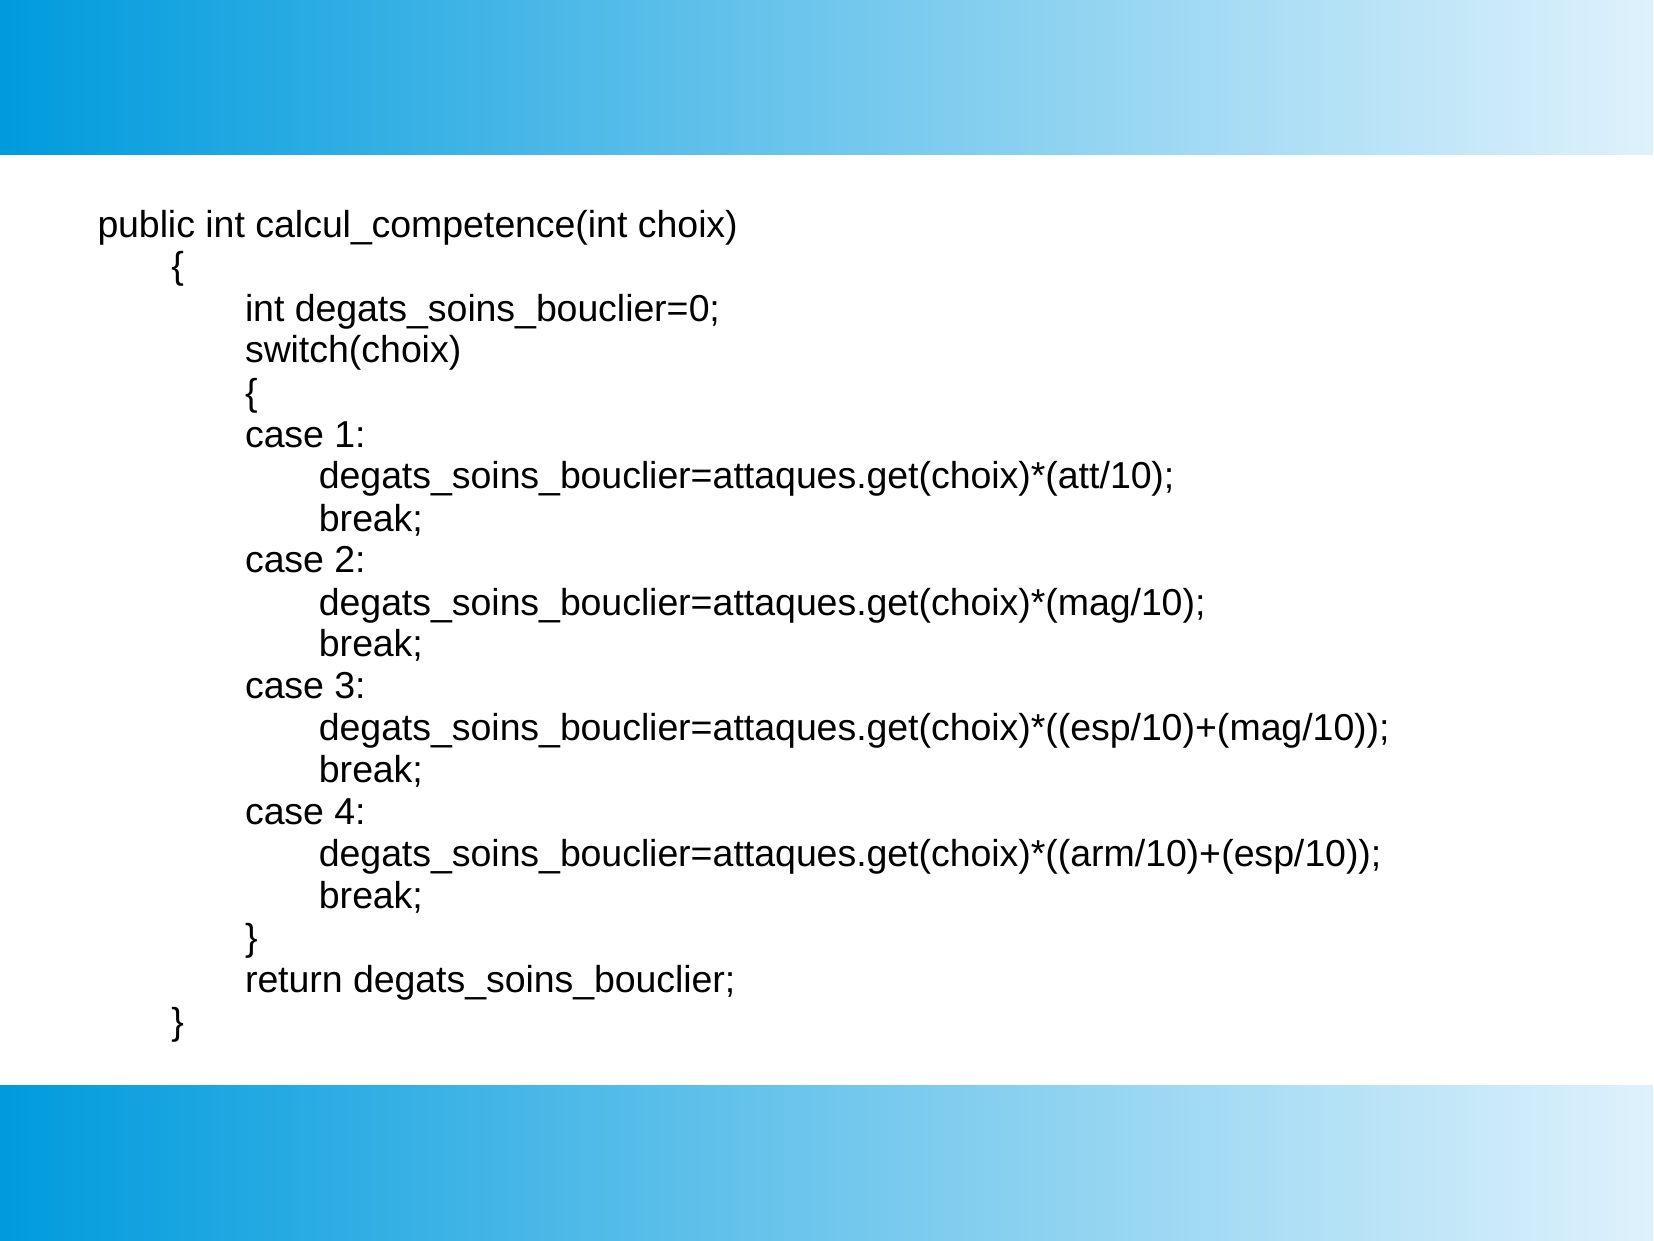

#
public int calcul_competence(int choix)
	{
		int degats_soins_bouclier=0;
		switch(choix)
		{
		case 1:
			degats_soins_bouclier=attaques.get(choix)*(att/10);
			break;
		case 2:
			degats_soins_bouclier=attaques.get(choix)*(mag/10);
			break;
		case 3:
			degats_soins_bouclier=attaques.get(choix)*((esp/10)+(mag/10));
			break;
		case 4:
			degats_soins_bouclier=attaques.get(choix)*((arm/10)+(esp/10));
			break;
		}
		return degats_soins_bouclier;
	}